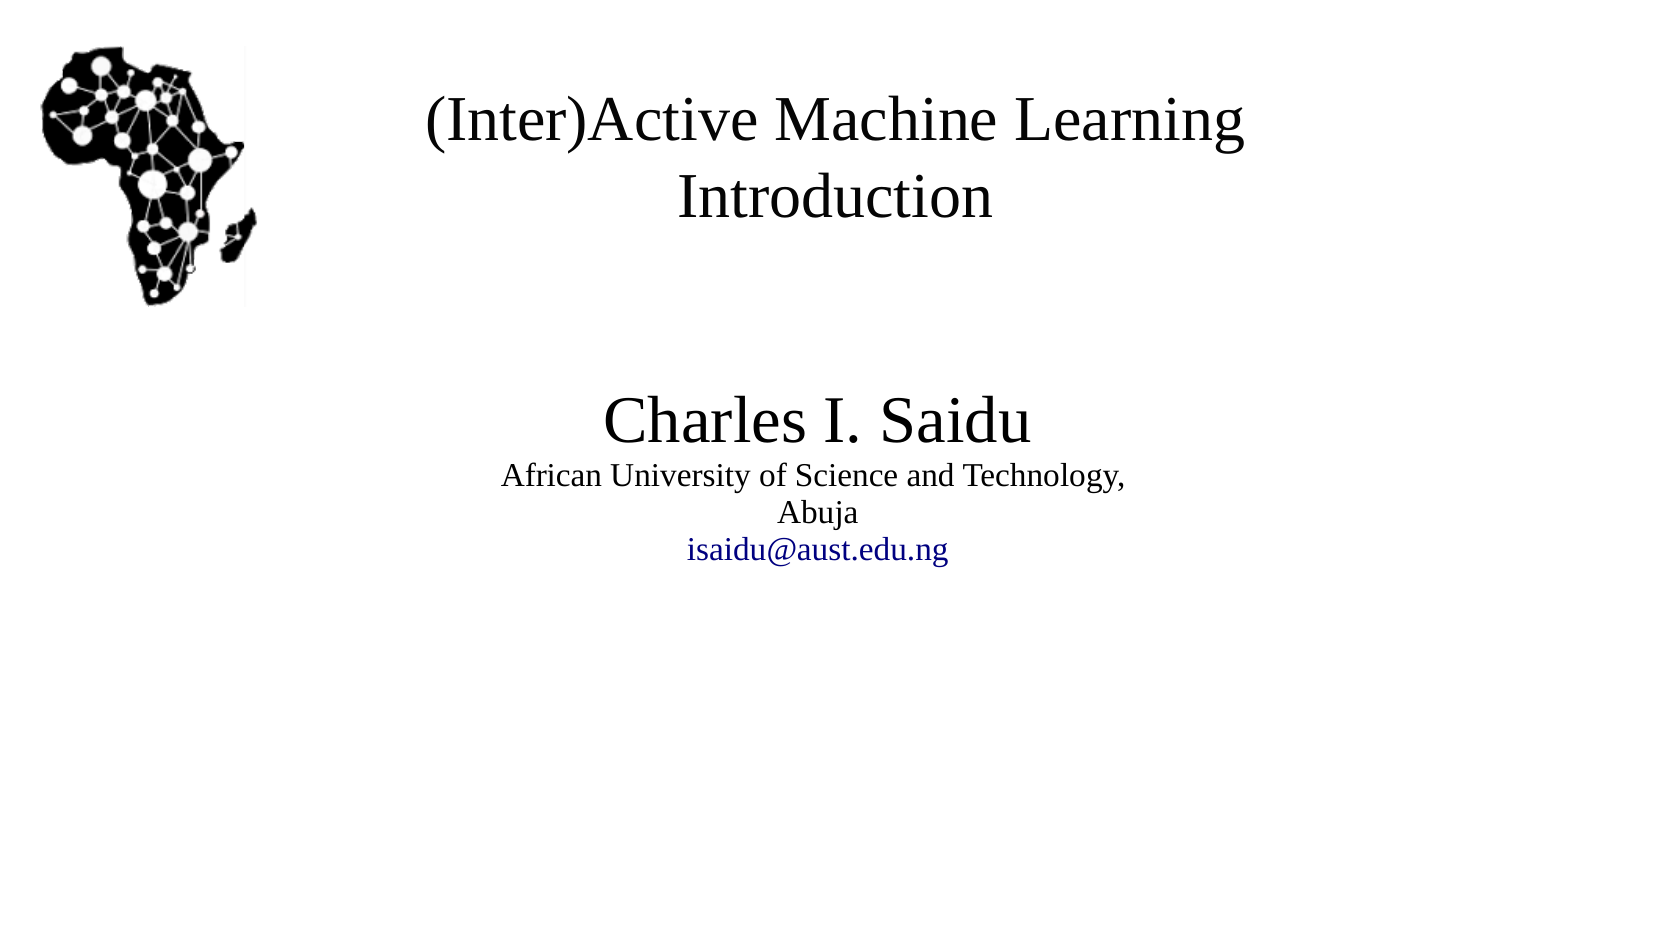

# (Inter)Active Machine Learning Introduction
Charles I. Saidu
African University of Science and Technology,
Abuja
isaidu@aust.edu.ng
1